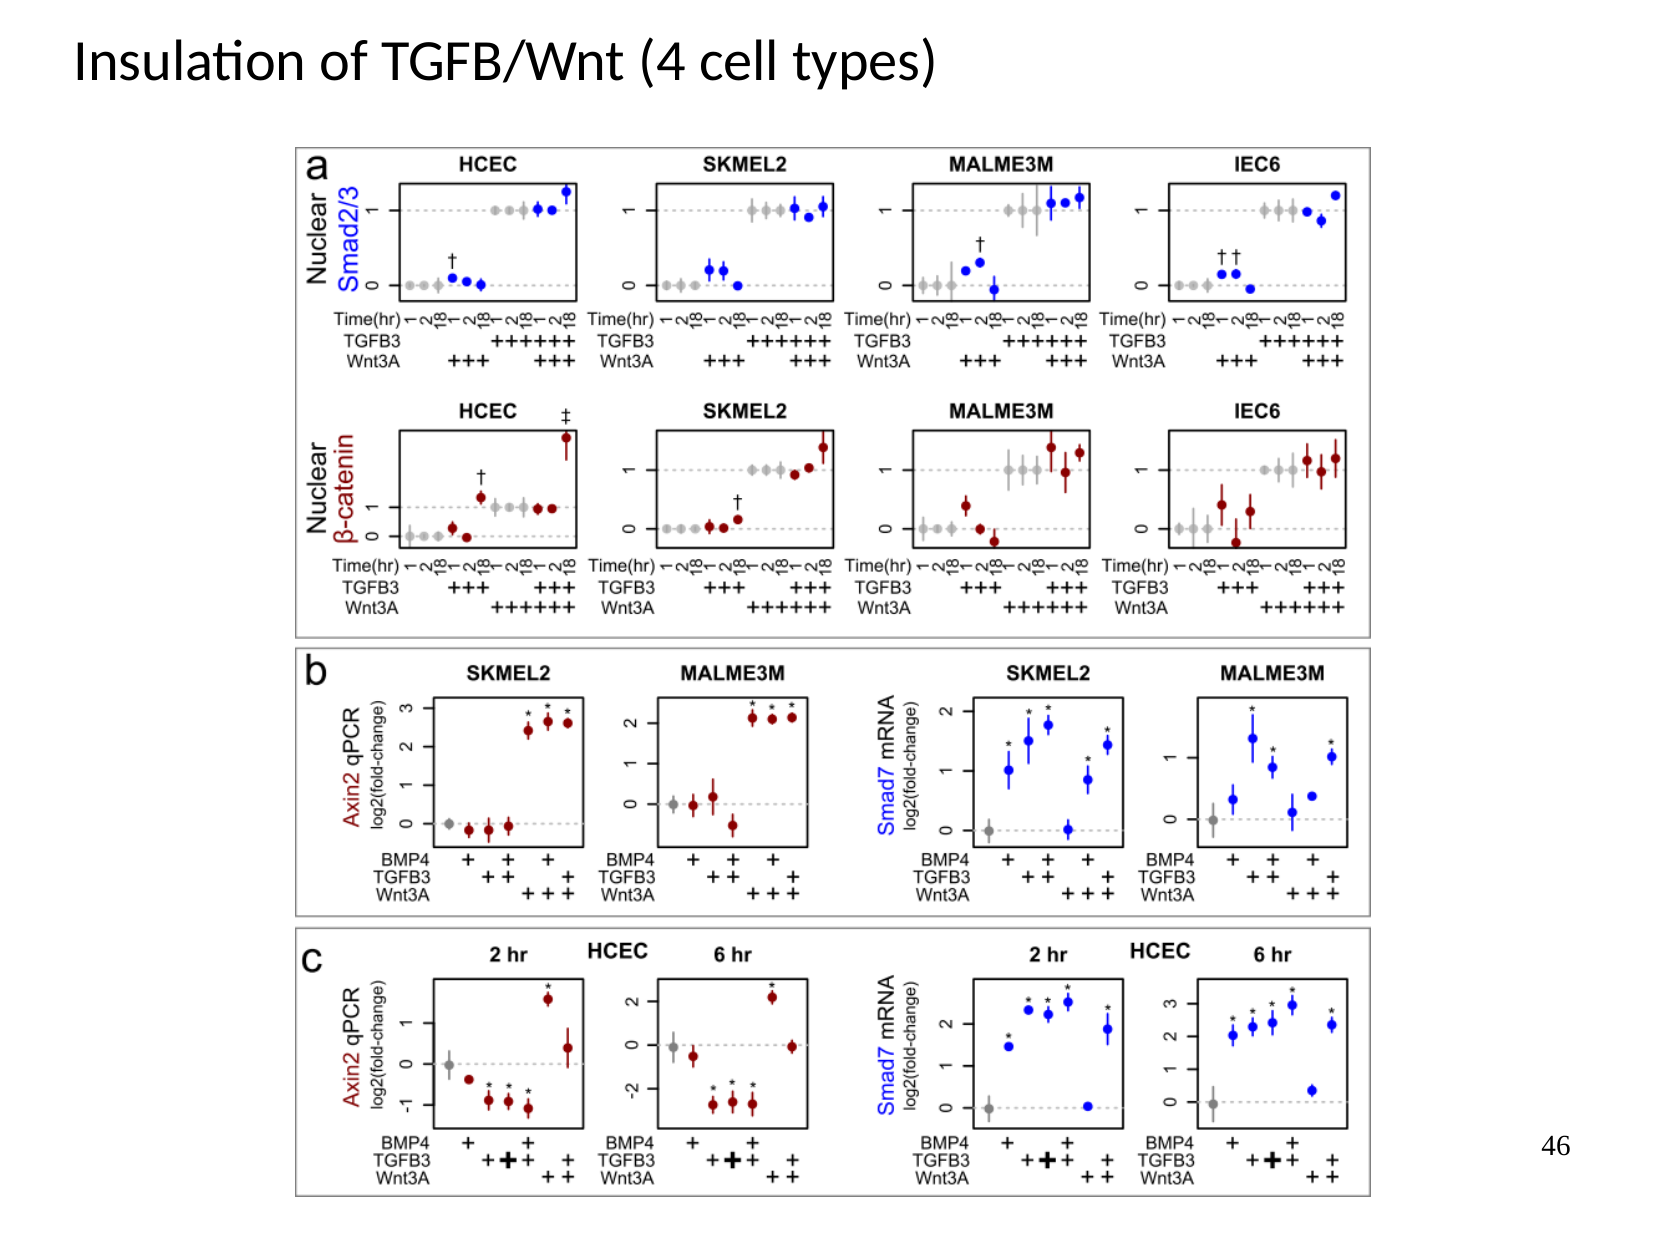

Insulation of TGFB/Wnt (4 cell types)
46